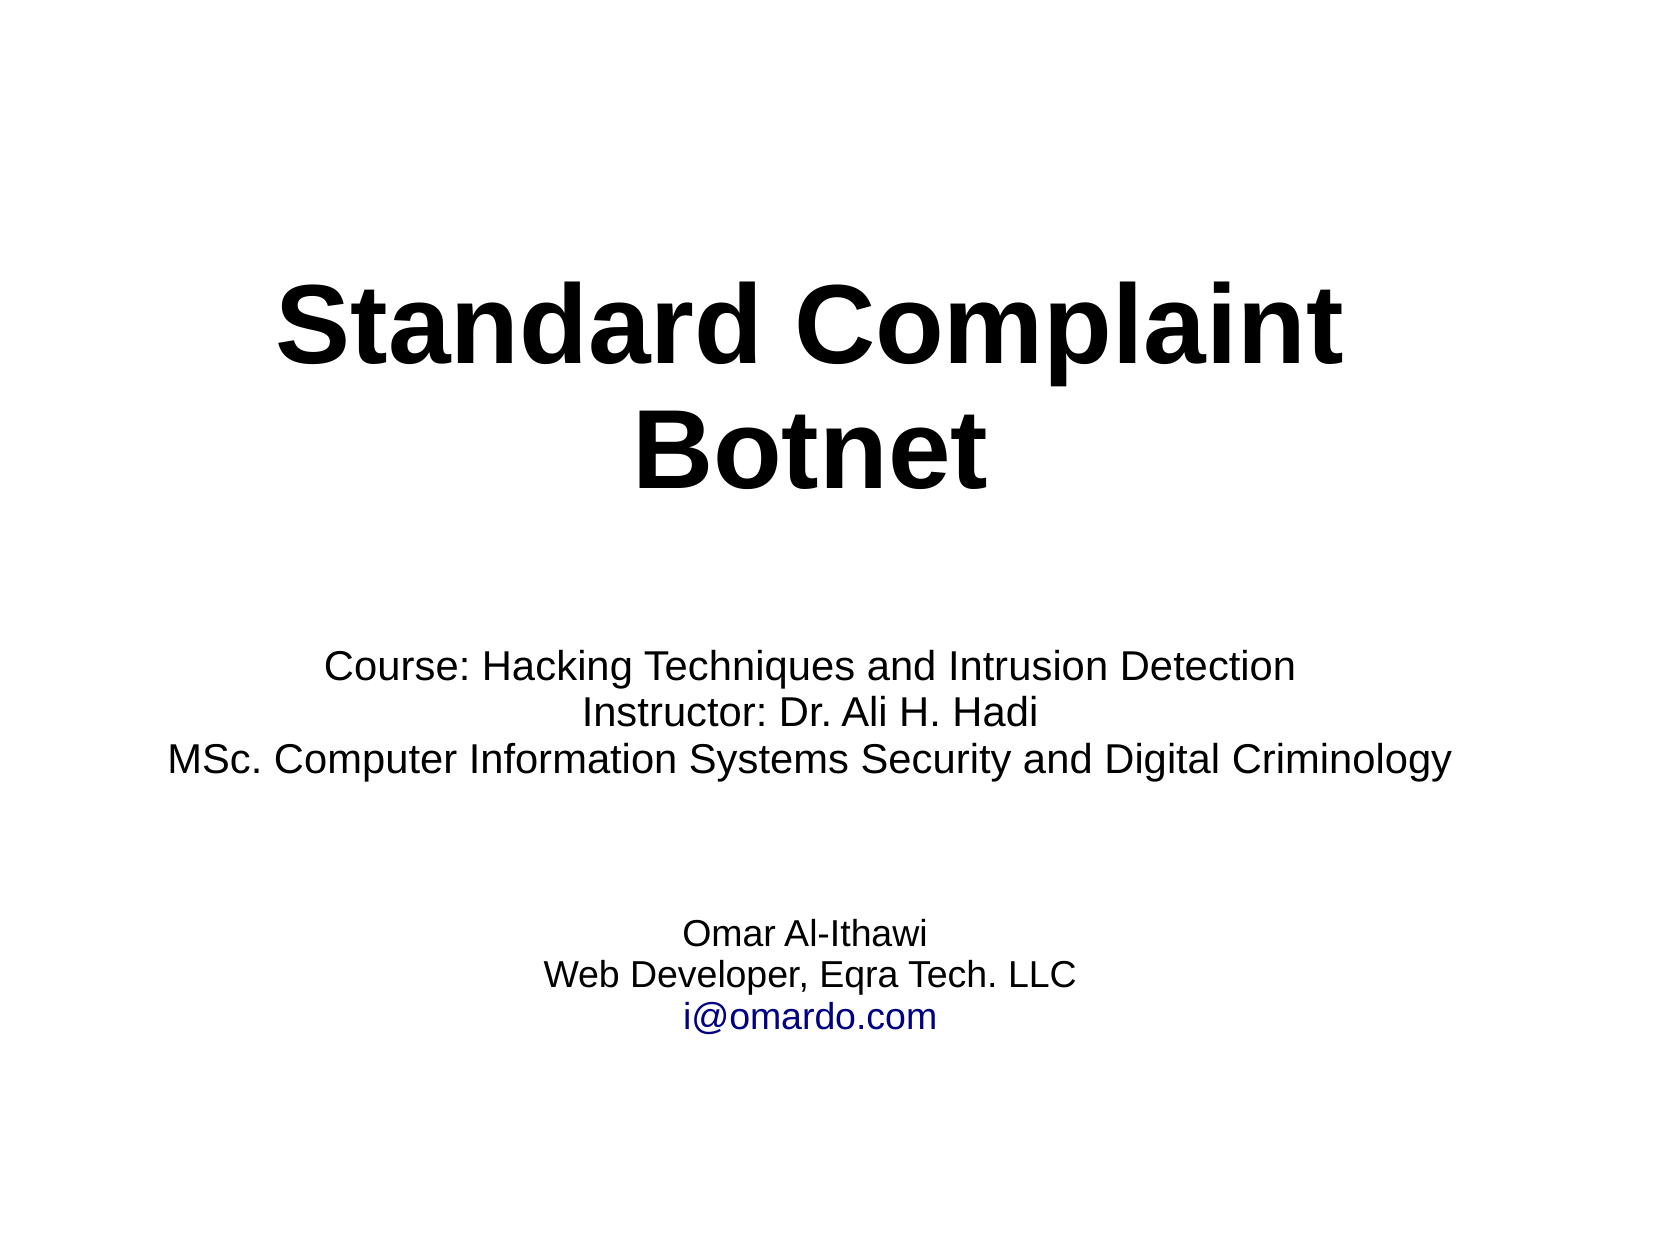

# Standard Complaint
Botnet
Course: Hacking Techniques and Intrusion Detection
Instructor: Dr. Ali H. Hadi
MSc. Computer Information Systems Security and Digital Criminology
Omar Al-Ithawi
Web Developer, Eqra Tech. LLC
i@omardo.com